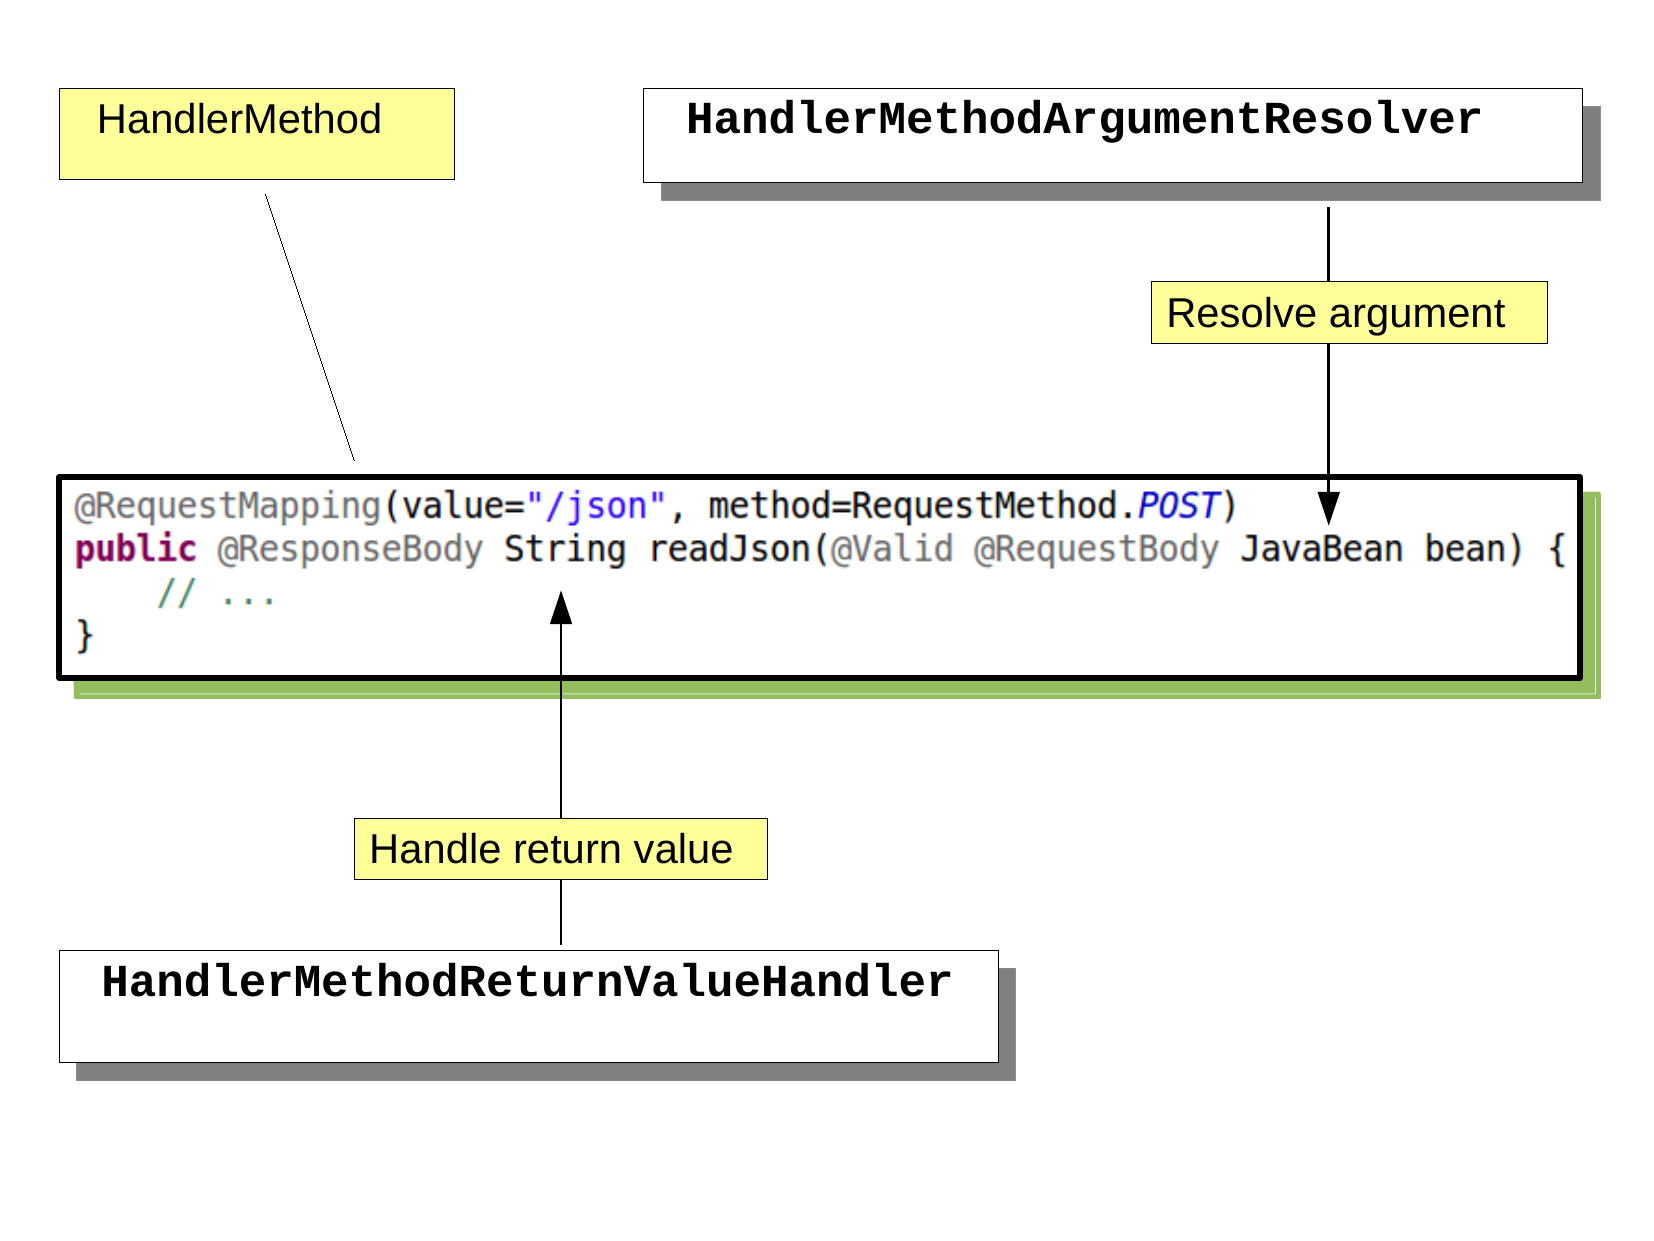

HandlerMethod
 HandlerMethodArgumentResolver
Resolve argument
Handle return value
 HandlerMethodReturnValueHandler